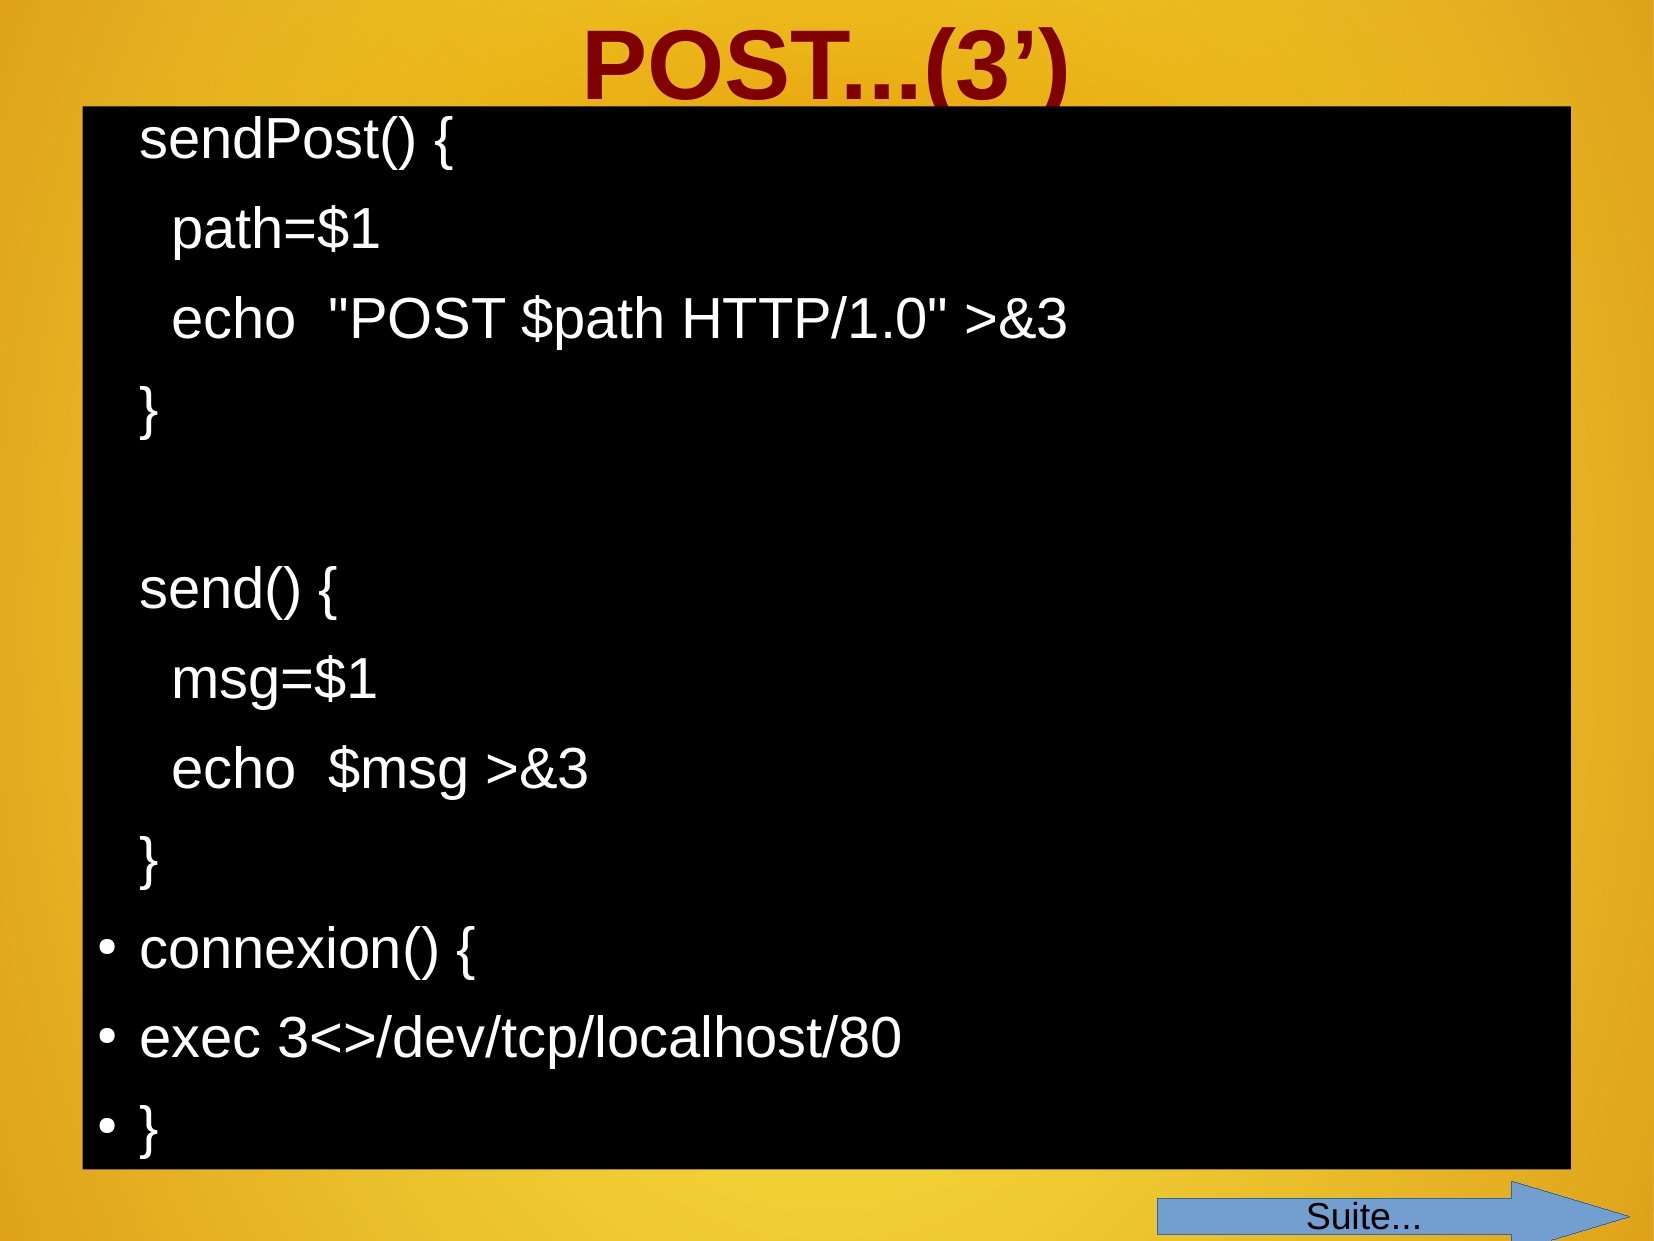

# POST...(3’)
sendPost() {
 path=$1
 echo "POST $path HTTP/1.0" >&3
}
send() {
 msg=$1
 echo $msg >&3
}
connexion() {
exec 3<>/dev/tcp/localhost/80
}
Suite...